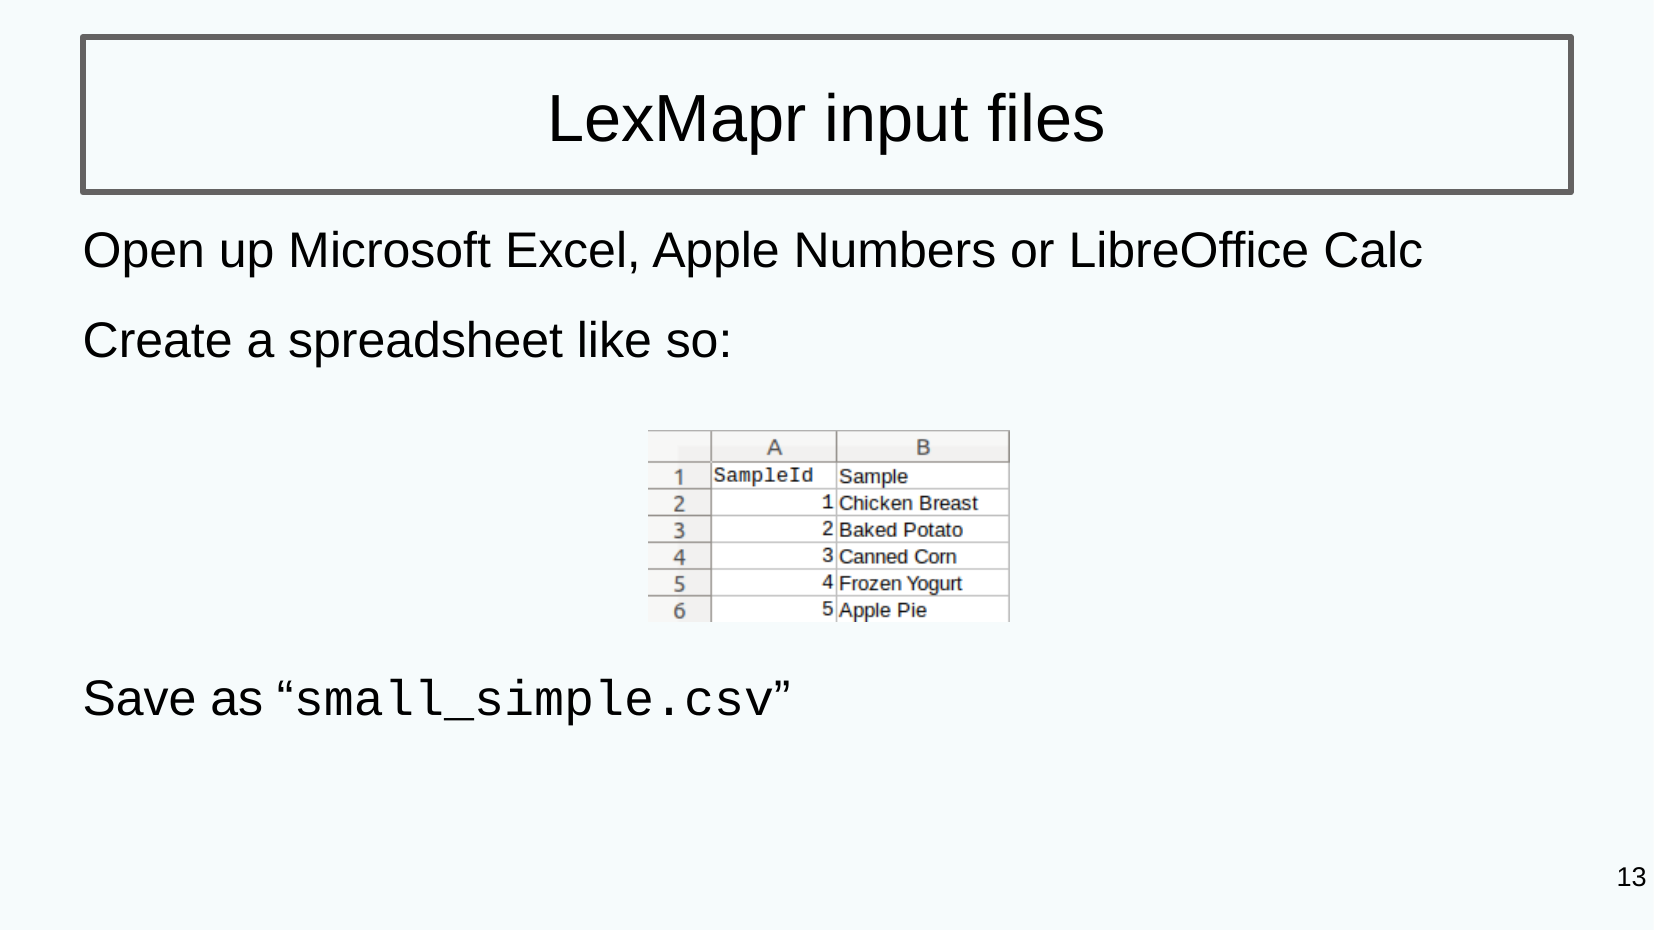

LexMapr input files
Open up Microsoft Excel, Apple Numbers or LibreOffice Calc
Create a spreadsheet like so:
Save as “small_simple.csv”